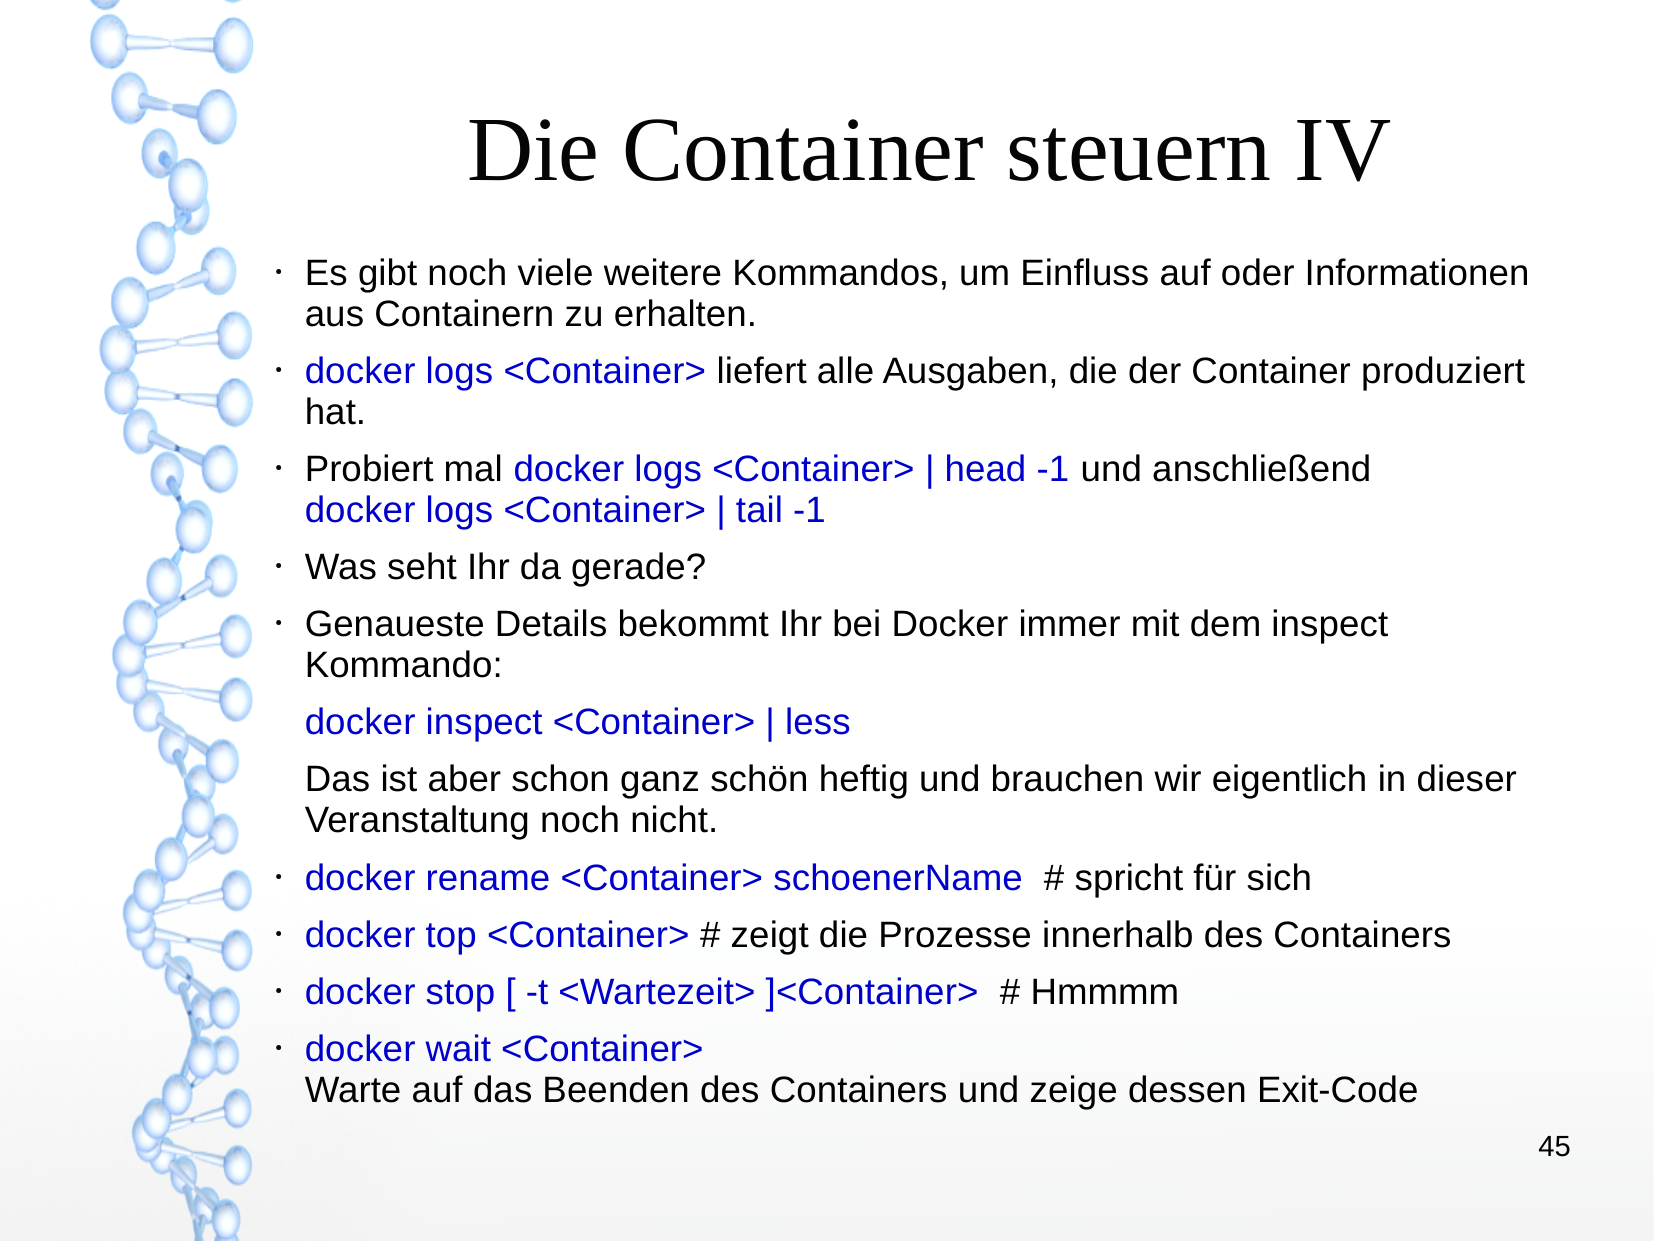

# Die Container steuern IV
Es gibt noch viele weitere Kommandos, um Einfluss auf oder Informationen
aus Containern zu erhalten.
docker logs <Container> liefert alle Ausgaben, die der Container produziert hat.
Probiert mal docker logs <Container> | head -1 und anschließend
docker logs <Container> | tail -1
Was seht Ihr da gerade?
Genaueste Details bekommt Ihr bei Docker immer mit dem inspect Kommando:
docker inspect <Container> | less
Das ist aber schon ganz schön heftig und brauchen wir eigentlich in dieser Veranstaltung noch nicht.
docker rename <Container> schoenerName # spricht für sich
docker top <Container> # zeigt die Prozesse innerhalb des Containers
docker stop [ -t <Wartezeit> ]<Container> # Hmmmm
docker wait <Container>
Warte auf das Beenden des Containers und zeige dessen Exit-Code
45